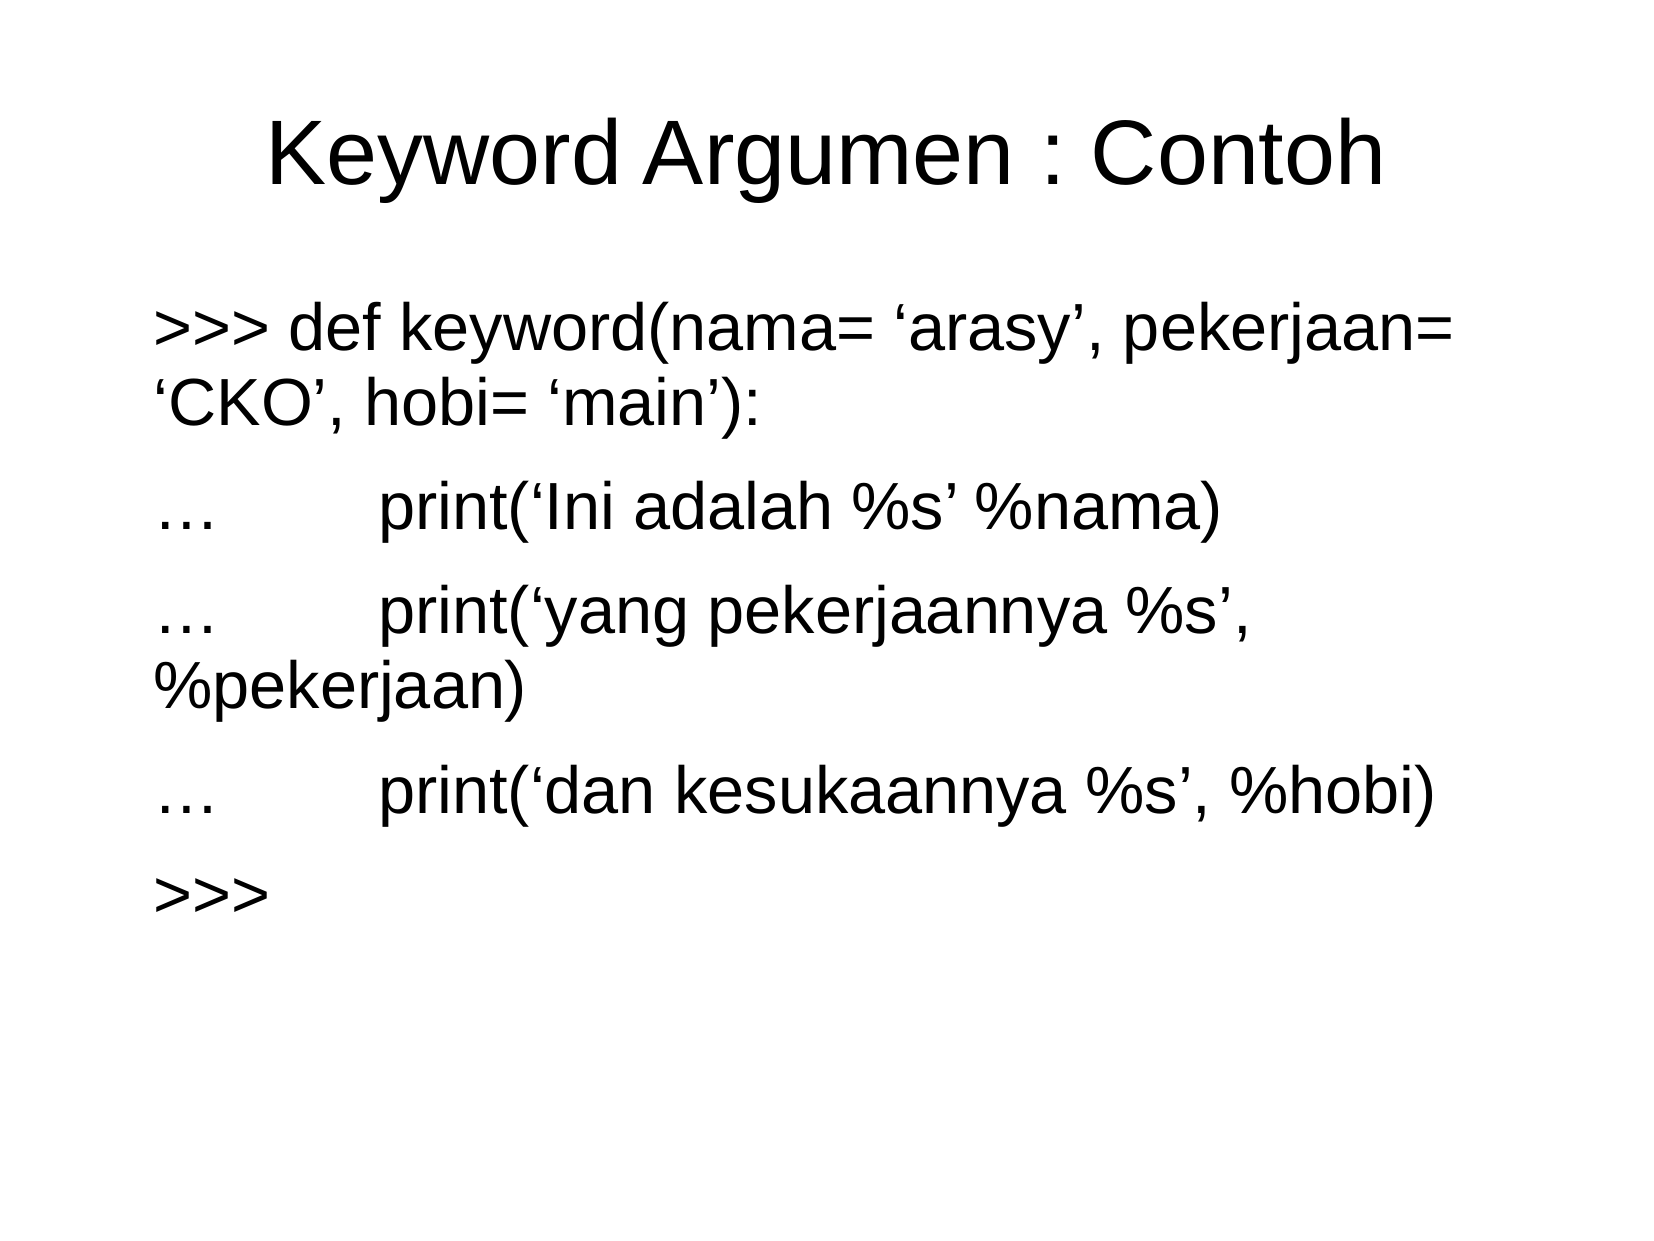

# Keyword Argumen : Contoh
>>> def keyword(nama= ‘arasy’, pekerjaan= ‘CKO’, hobi= ‘main’):
… 		print(‘Ini adalah %s’ %nama)
… 		print(‘yang pekerjaannya %s’, %pekerjaan)
… 		print(‘dan kesukaannya %s’, %hobi)
>>>